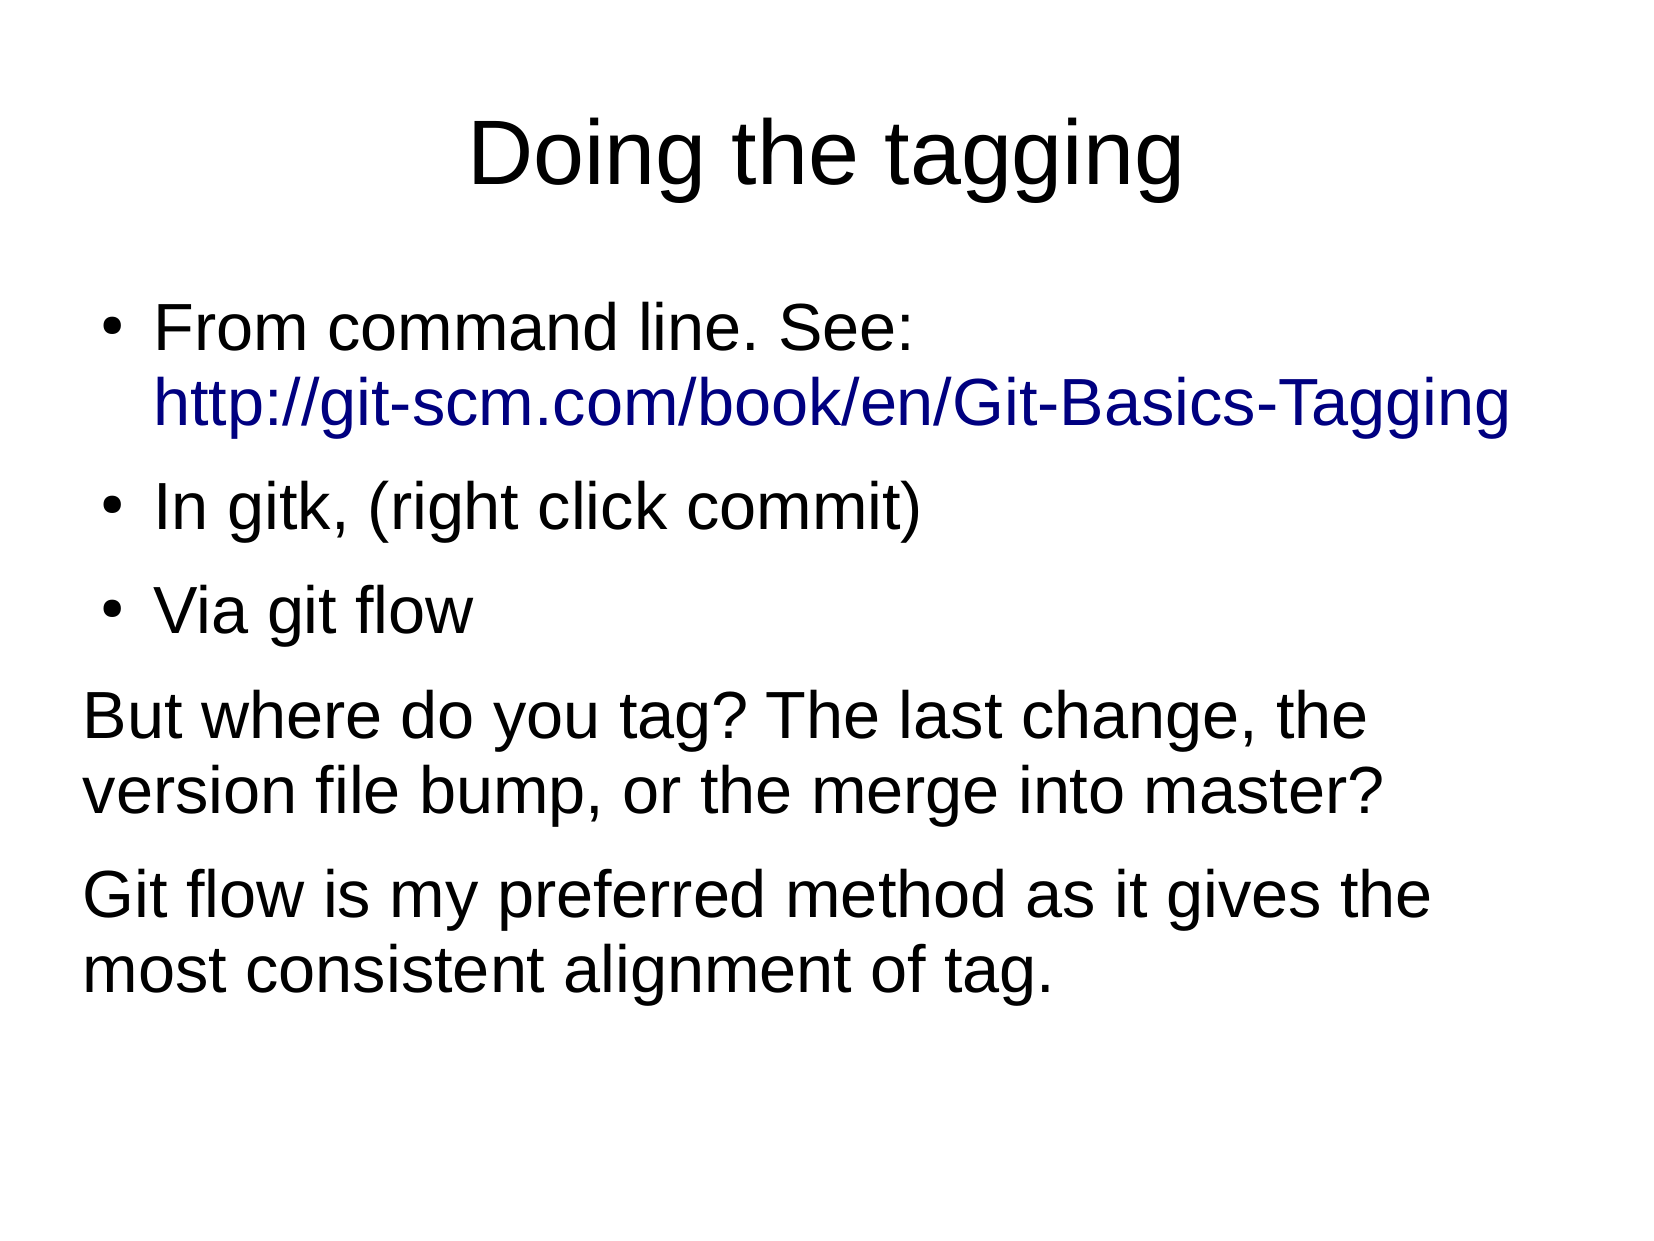

# Doing the tagging
From command line. See: http://git-scm.com/book/en/Git-Basics-Tagging
In gitk, (right click commit)
Via git flow
But where do you tag? The last change, the version file bump, or the merge into master?
Git flow is my preferred method as it gives the most consistent alignment of tag.